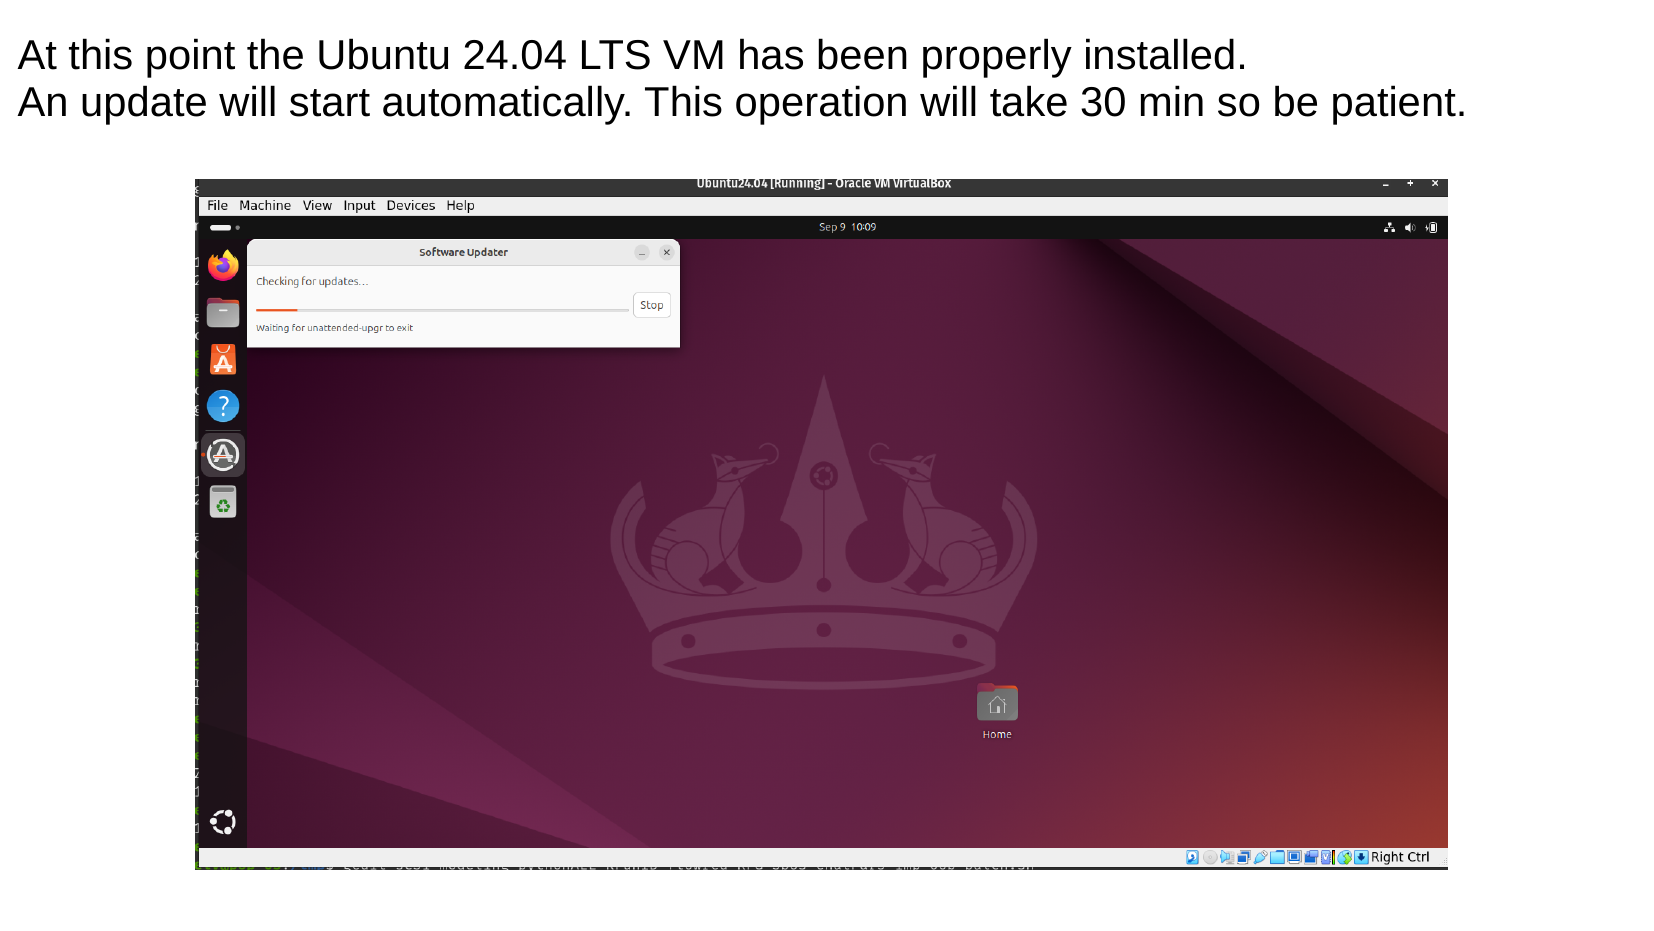

# At this point the Ubuntu 24.04 LTS VM has been properly installed. An update will start automatically. This operation will take 30 min so be patient.